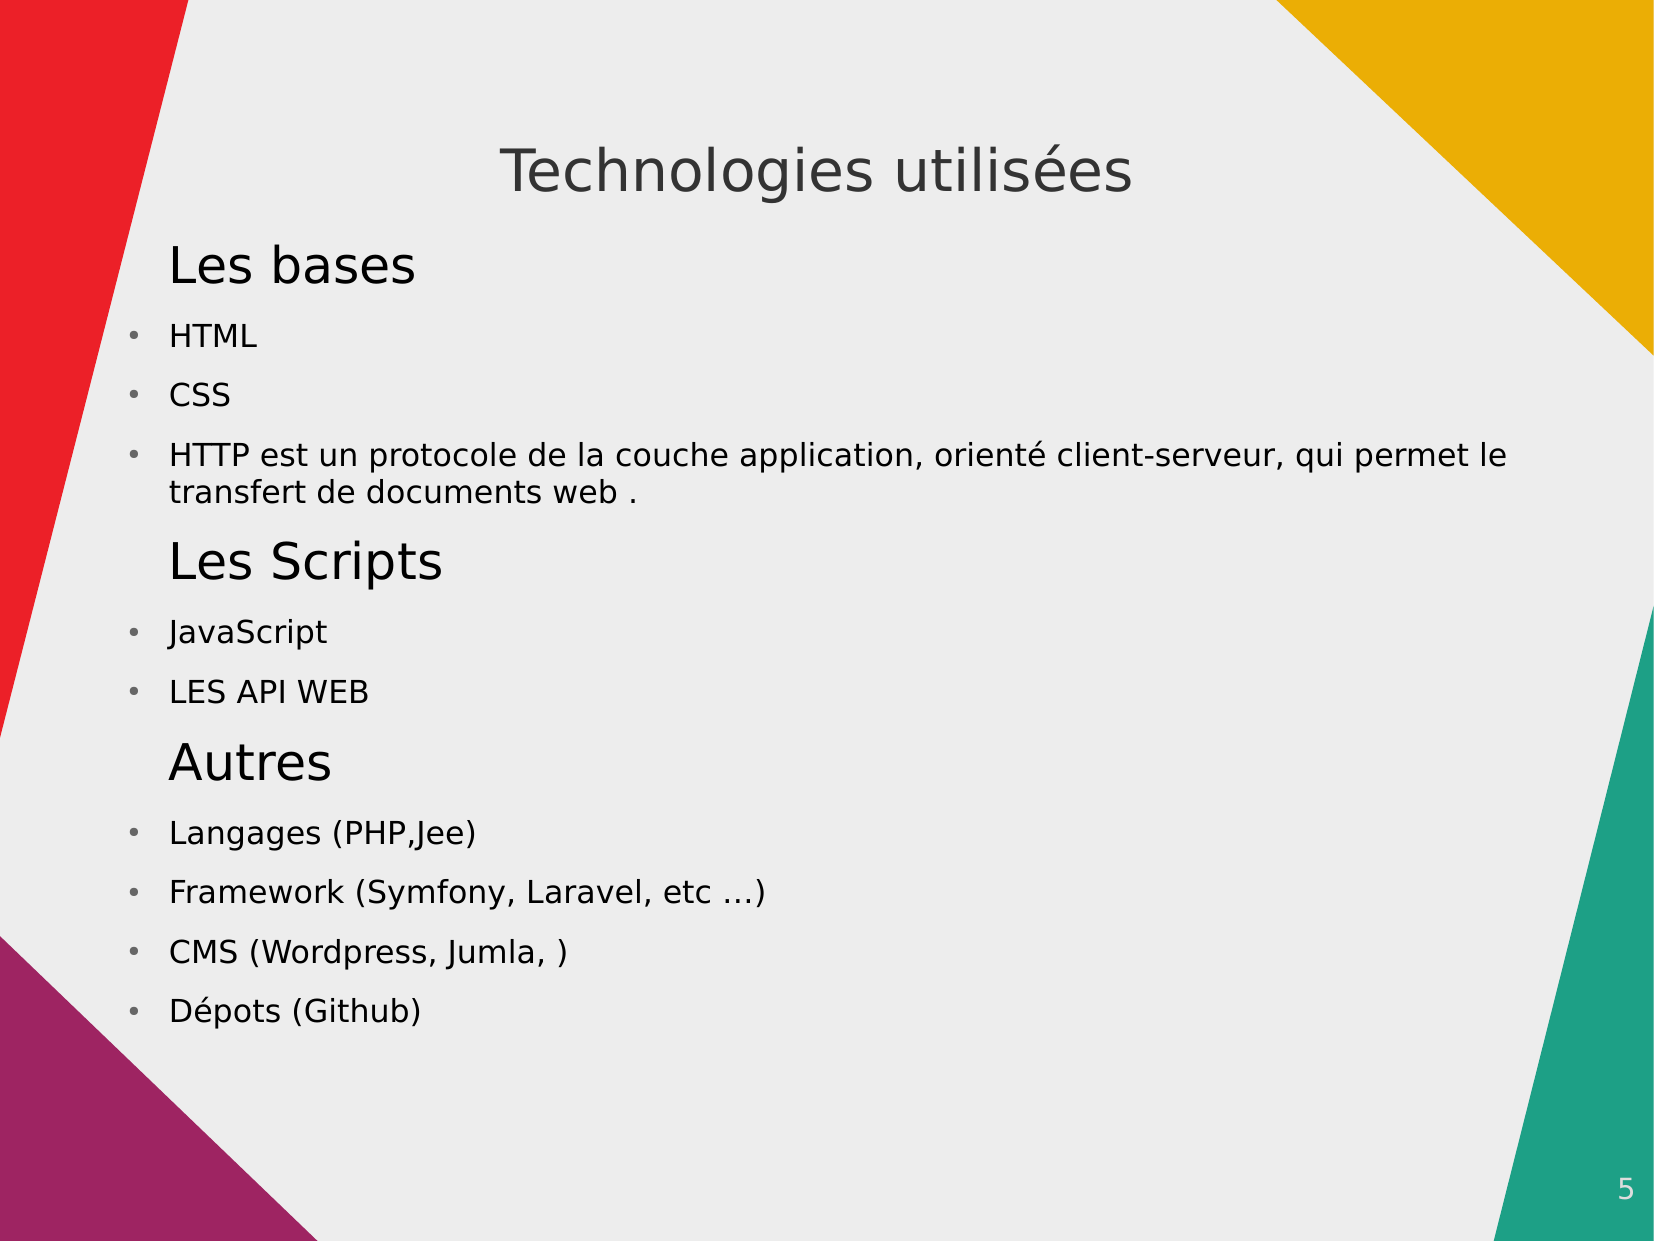

# Technologies utilisées
Les bases
HTML
CSS
HTTP est un protocole de la couche application, orienté client-serveur, qui permet le transfert de documents web .
Les Scripts
JavaScript
LES API WEB
Autres
Langages (PHP,Jee)
Framework (Symfony, Laravel, etc …)
CMS (Wordpress, Jumla, )
Dépots (Github)
5